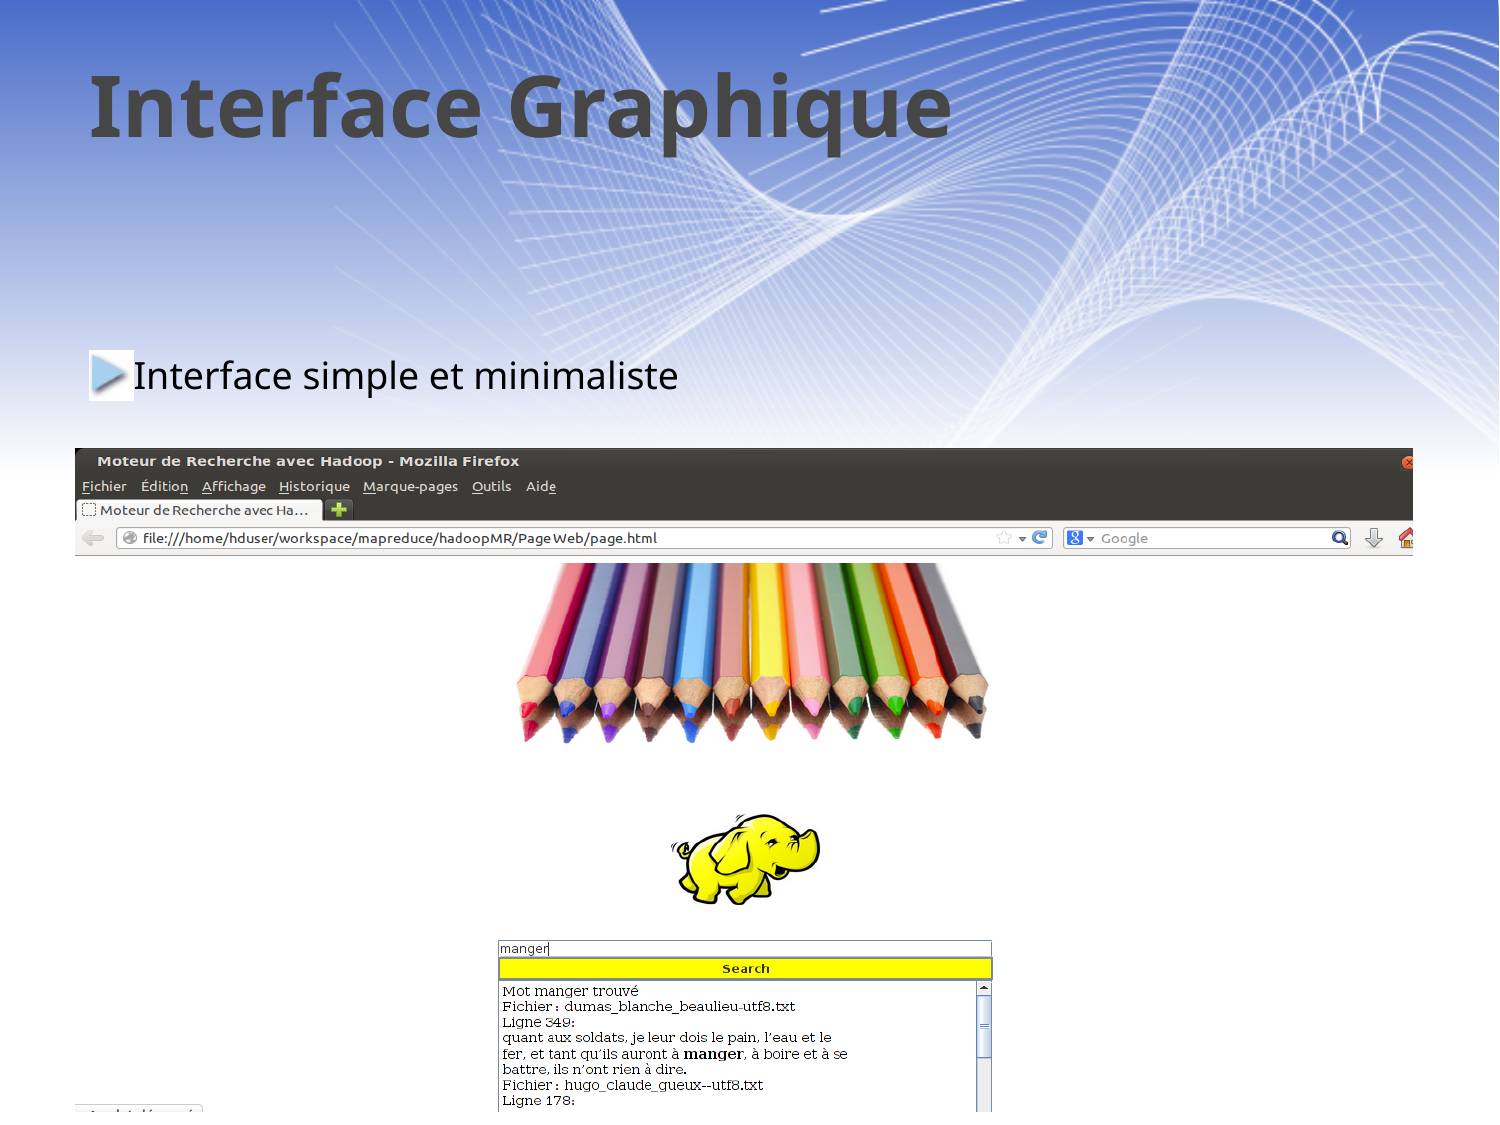

Interface Graphique
#
Interface simple et minimaliste